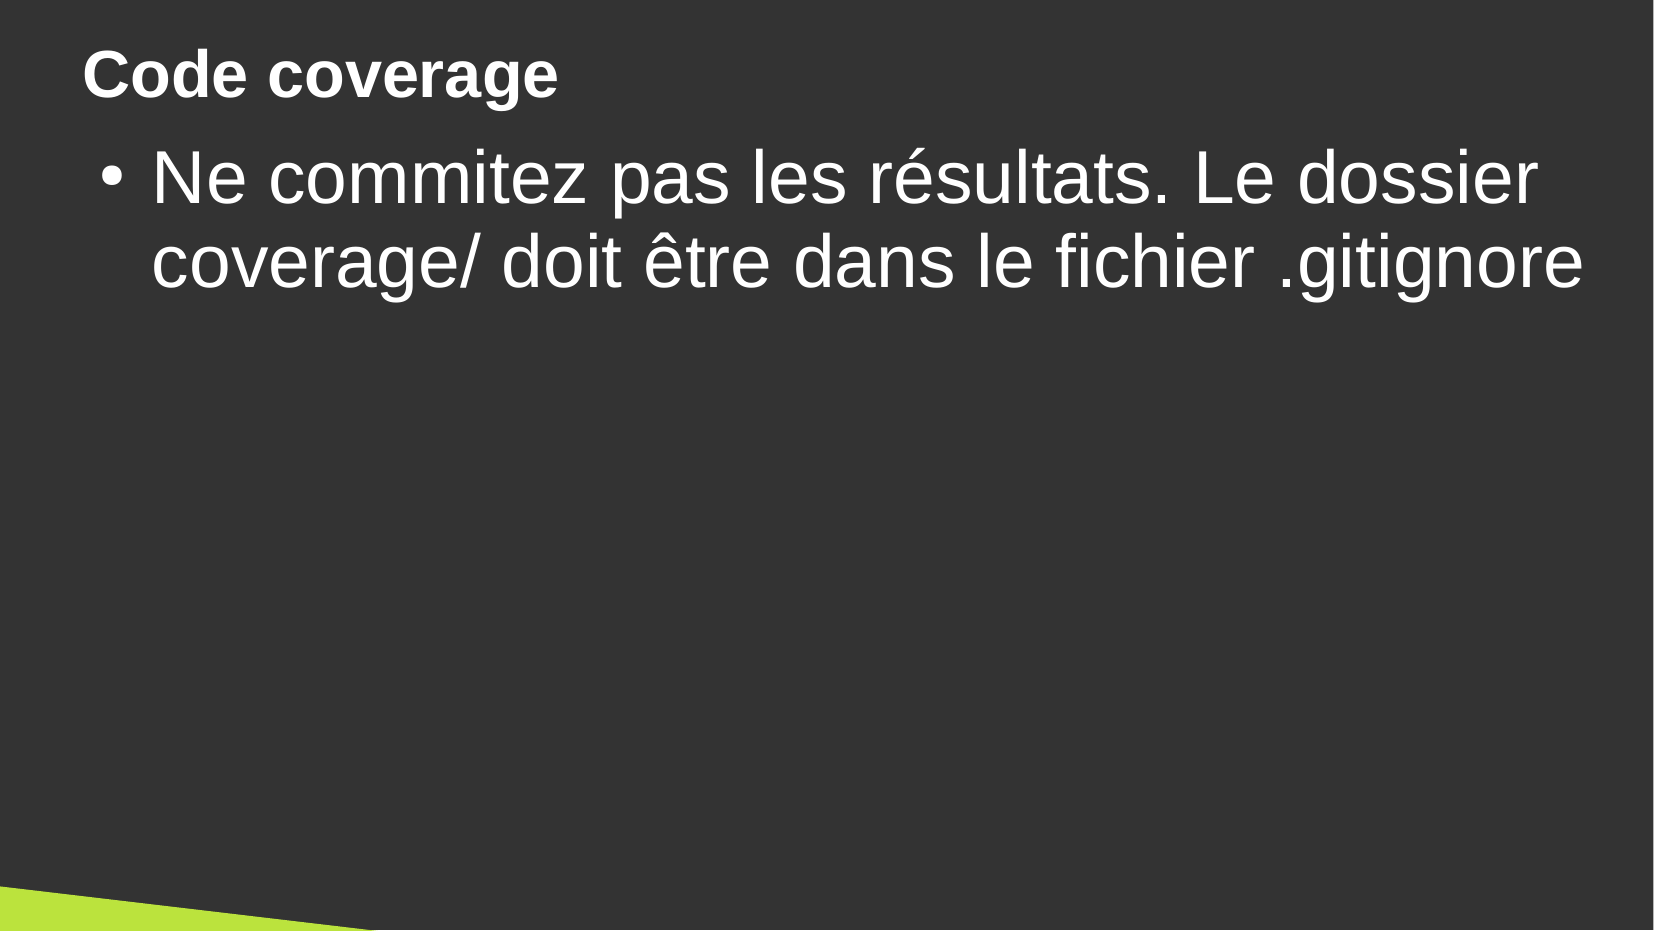

# Code coverage
Ne commitez pas les résultats. Le dossier coverage/ doit être dans le fichier .gitignore